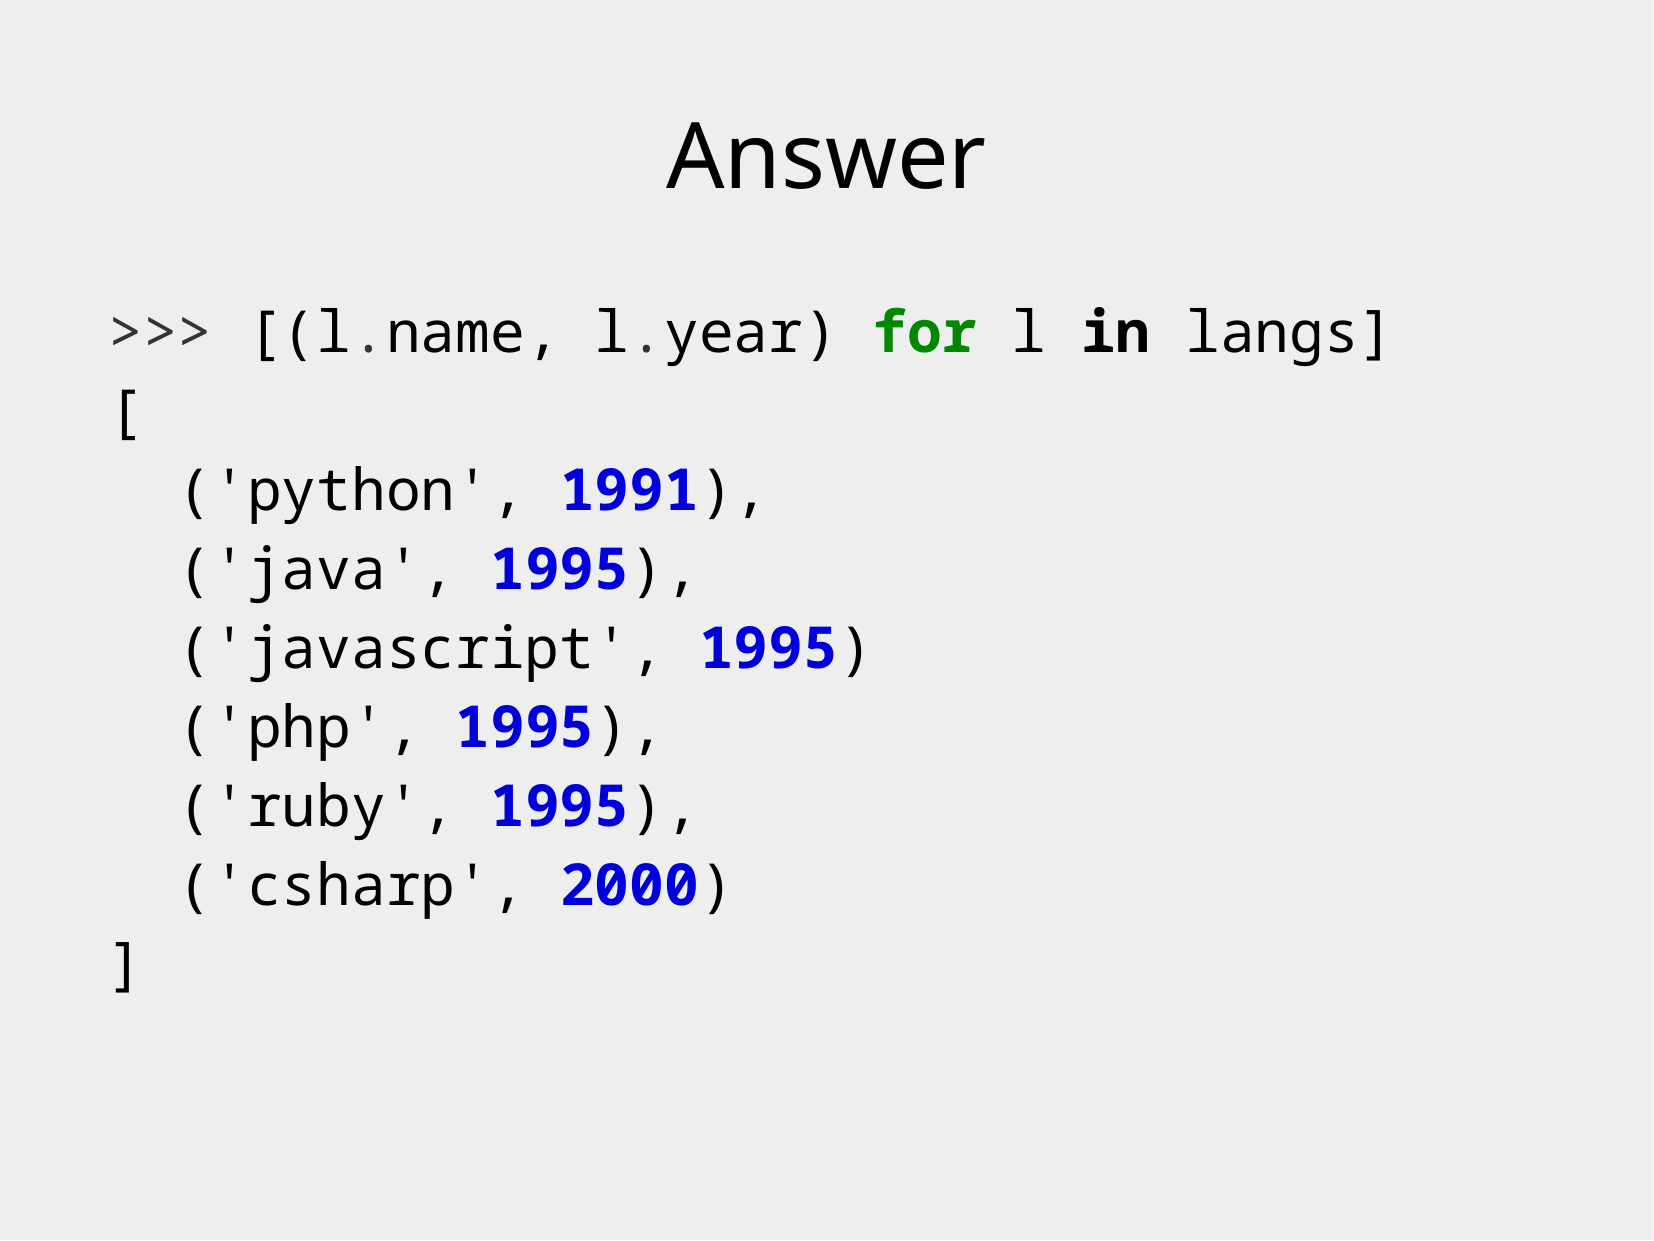

# Answer
>>> [(l.name, l.year) for l in langs]
[
 ('python', 1991),
 ('java', 1995),
 ('javascript', 1995)
 ('php', 1995),
 ('ruby', 1995),
 ('csharp', 2000)
]